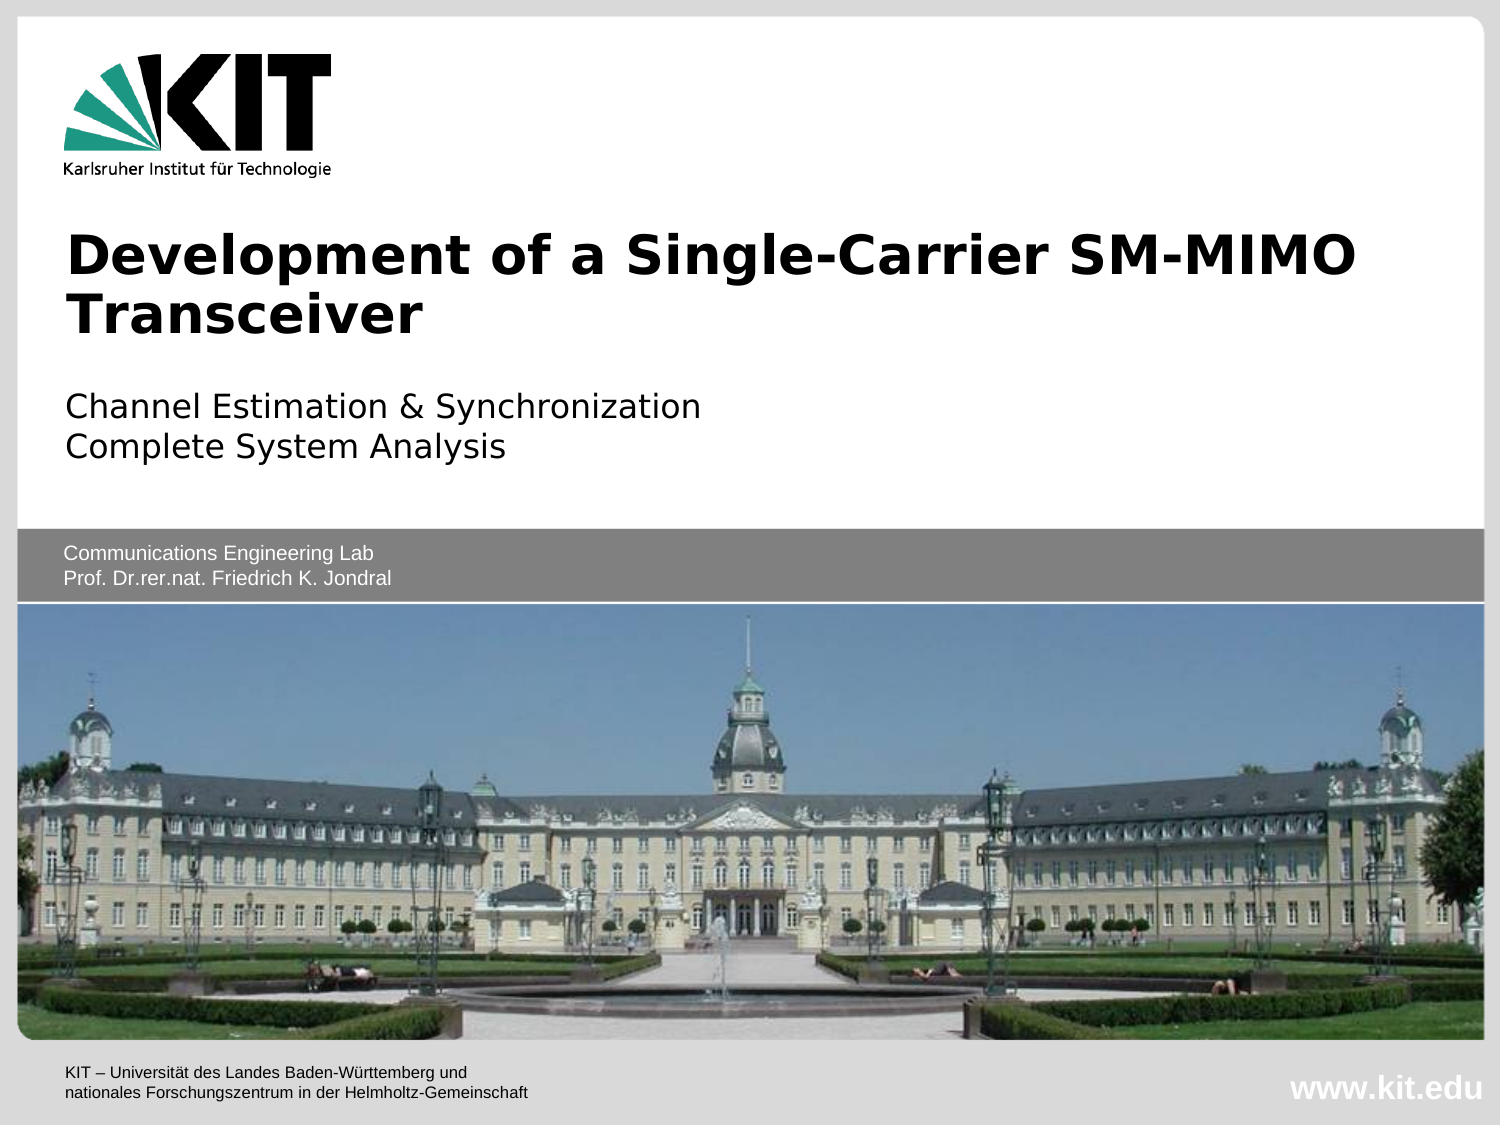

Development of a Single-Carrier SM-MIMO Transceiver
Channel Estimation & Synchronization
Complete System Analysis